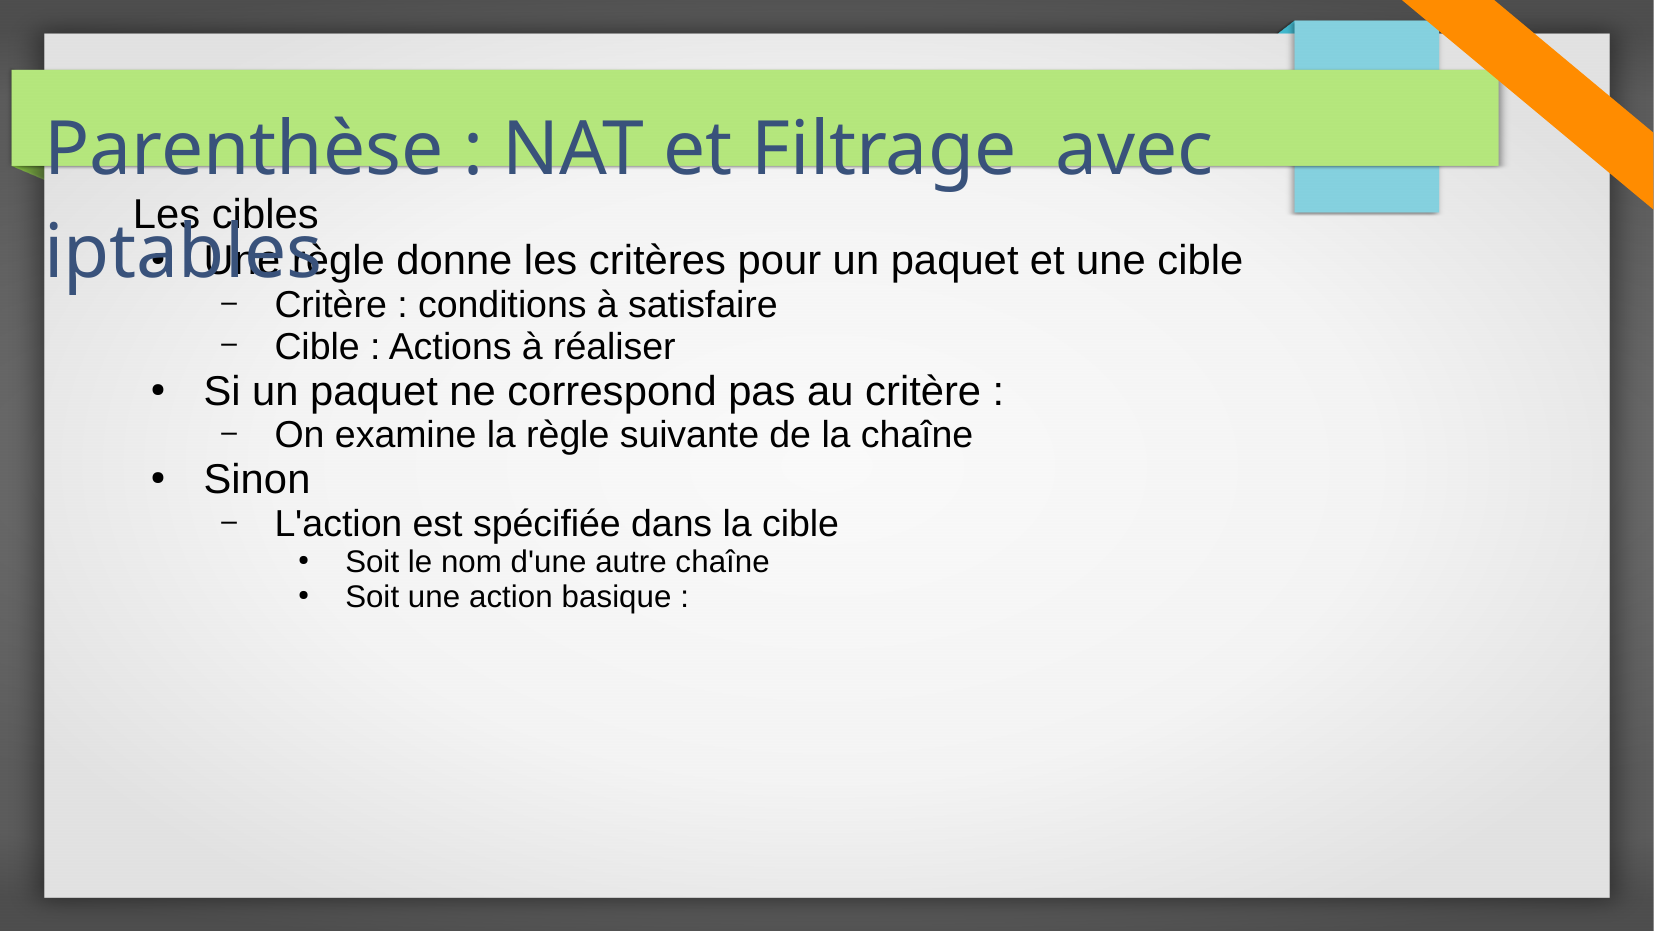

Parenthèse : NAT et Filtrage avec iptables
Les cibles
Une règle donne les critères pour un paquet et une cible
Critère : conditions à satisfaire
Cible : Actions à réaliser
Si un paquet ne correspond pas au critère :
On examine la règle suivante de la chaîne
Sinon
L'action est spécifiée dans la cible
Soit le nom d'une autre chaîne
Soit une action basique :